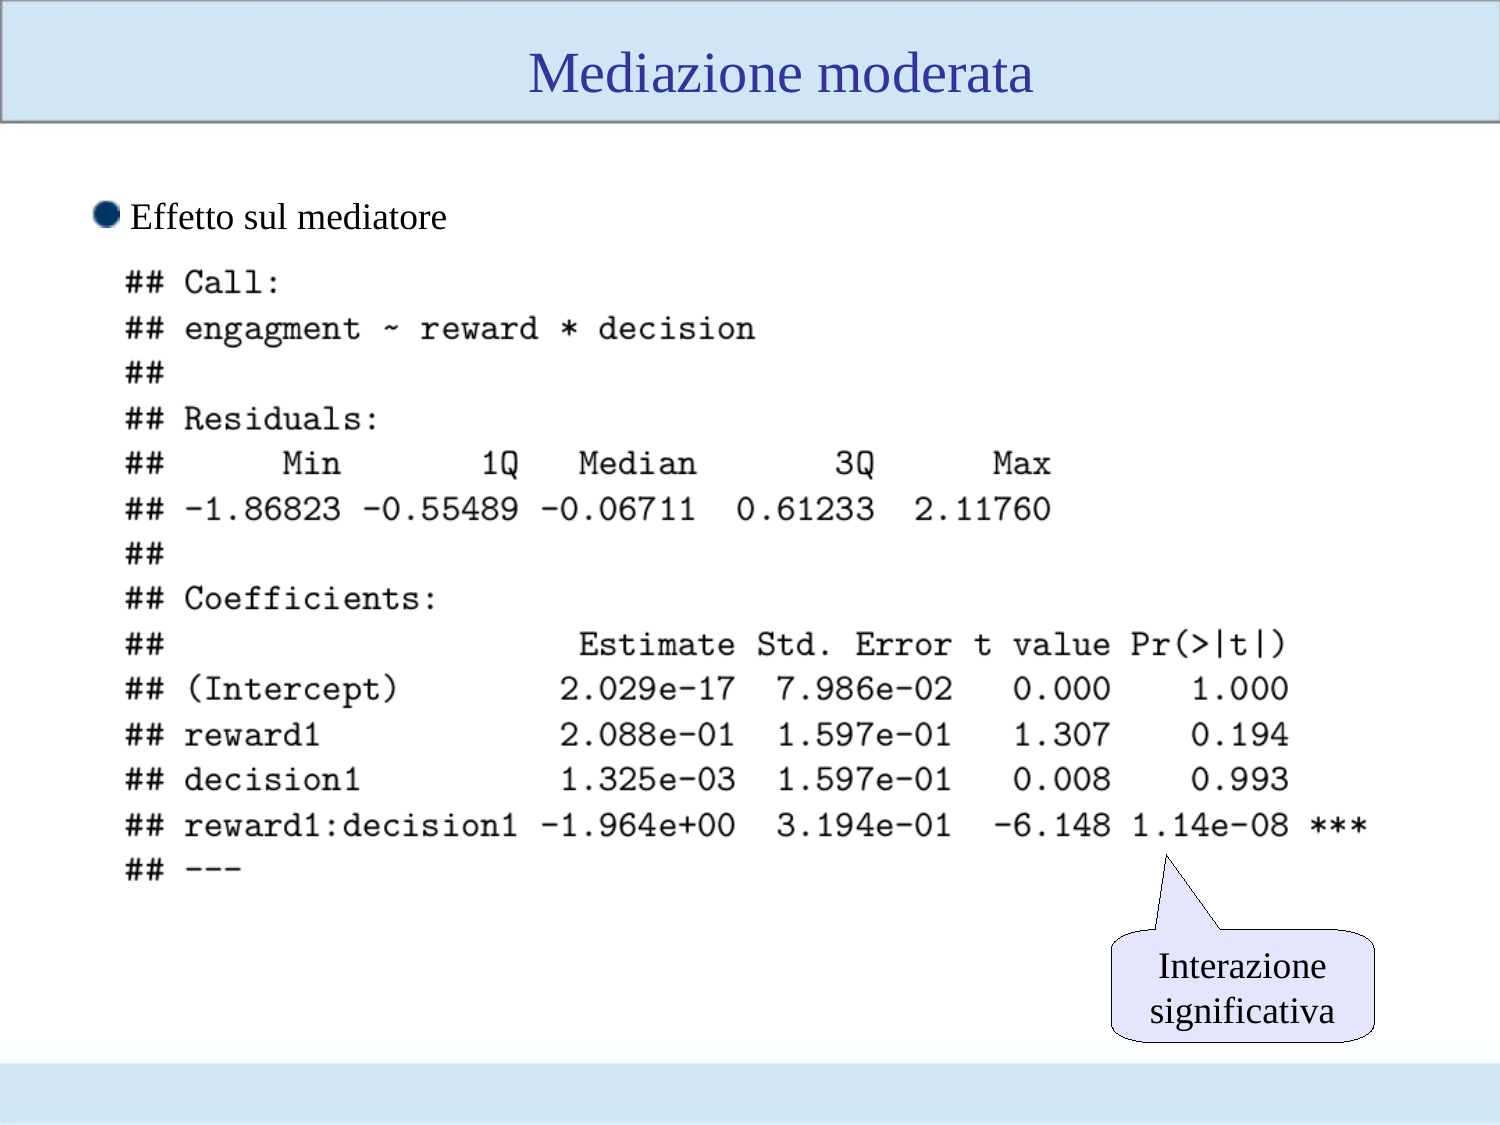

# Mediazione moderata
 Effetto sul mediatore
Interazione significativa